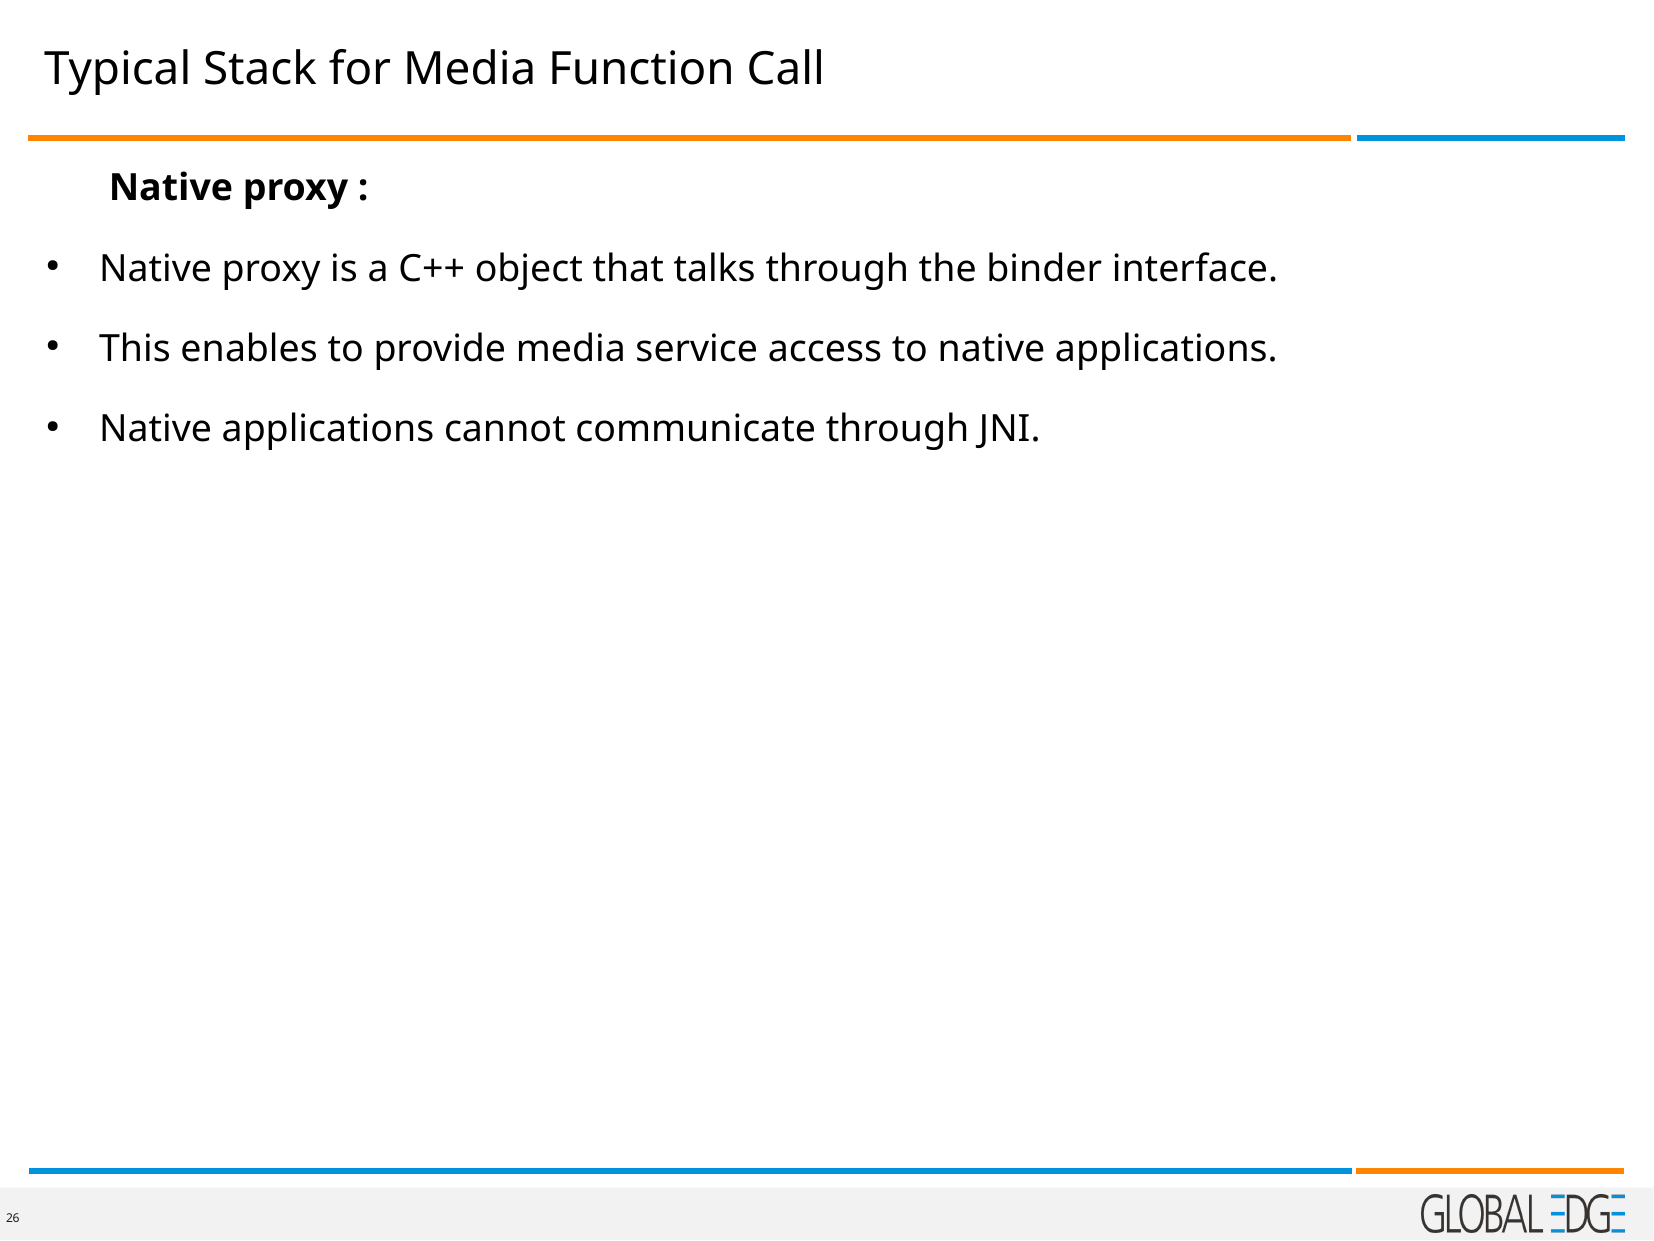

# Typical Stack for Media Function Call
 Native proxy :
Native proxy is a C++ object that talks through the binder interface.
This enables to provide media service access to native applications.
Native applications cannot communicate through JNI.